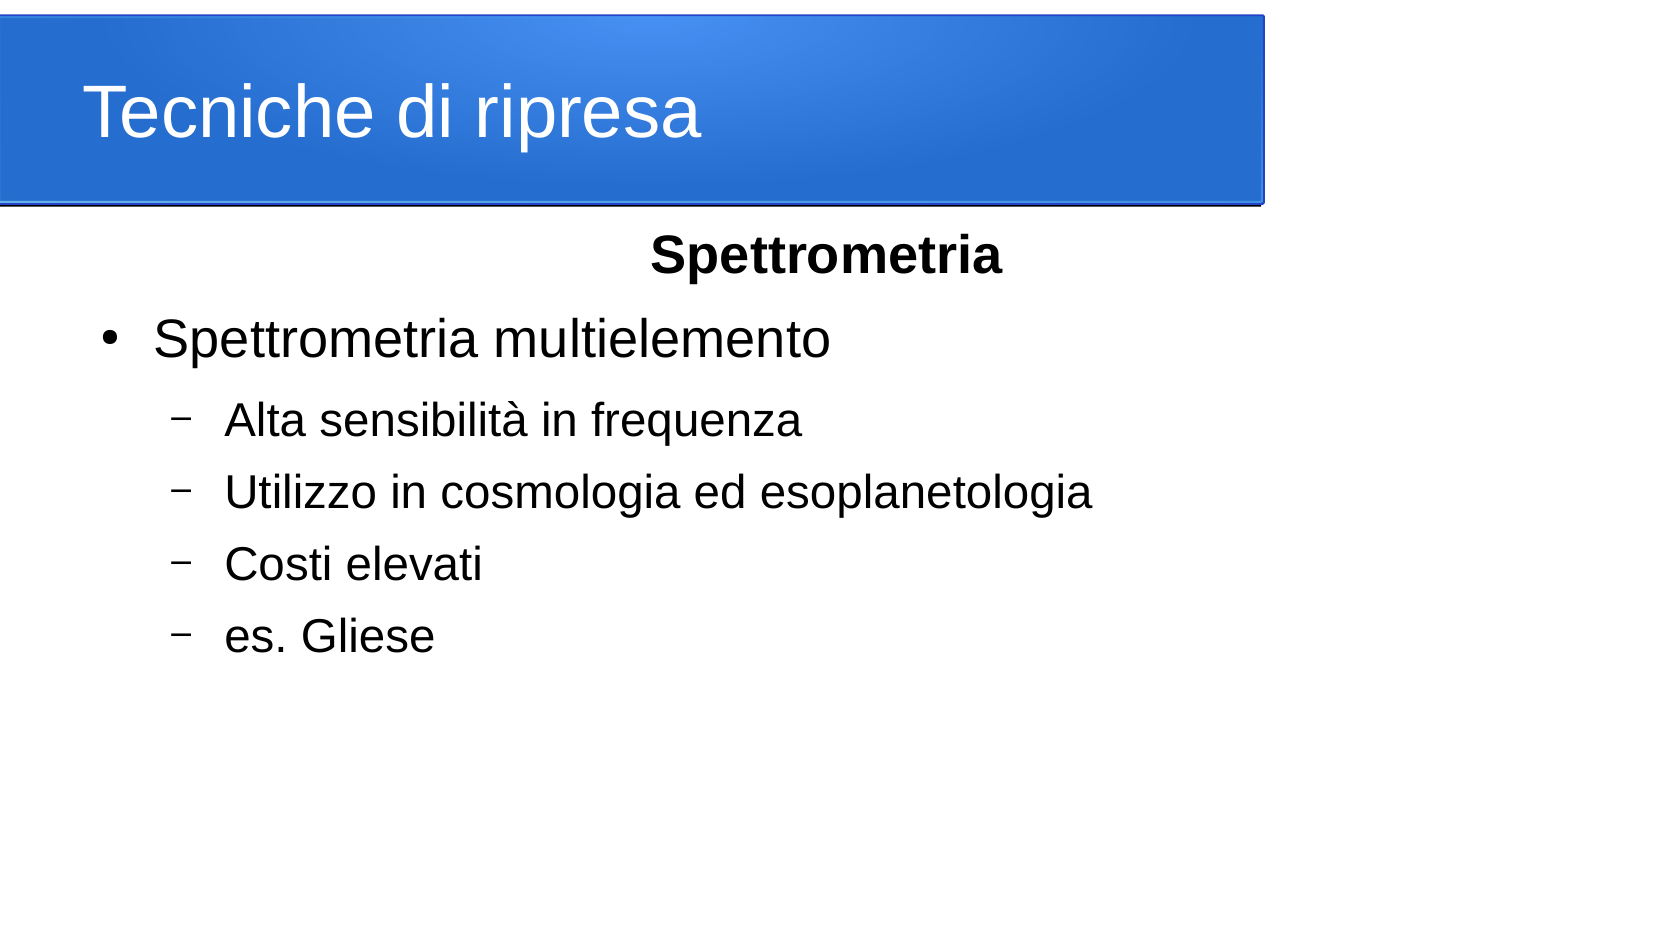

# Tecniche di ripresa
Spettrometria
Spettrometria multielemento
Alta sensibilità in frequenza
Utilizzo in cosmologia ed esoplanetologia
Costi elevati
es. Gliese